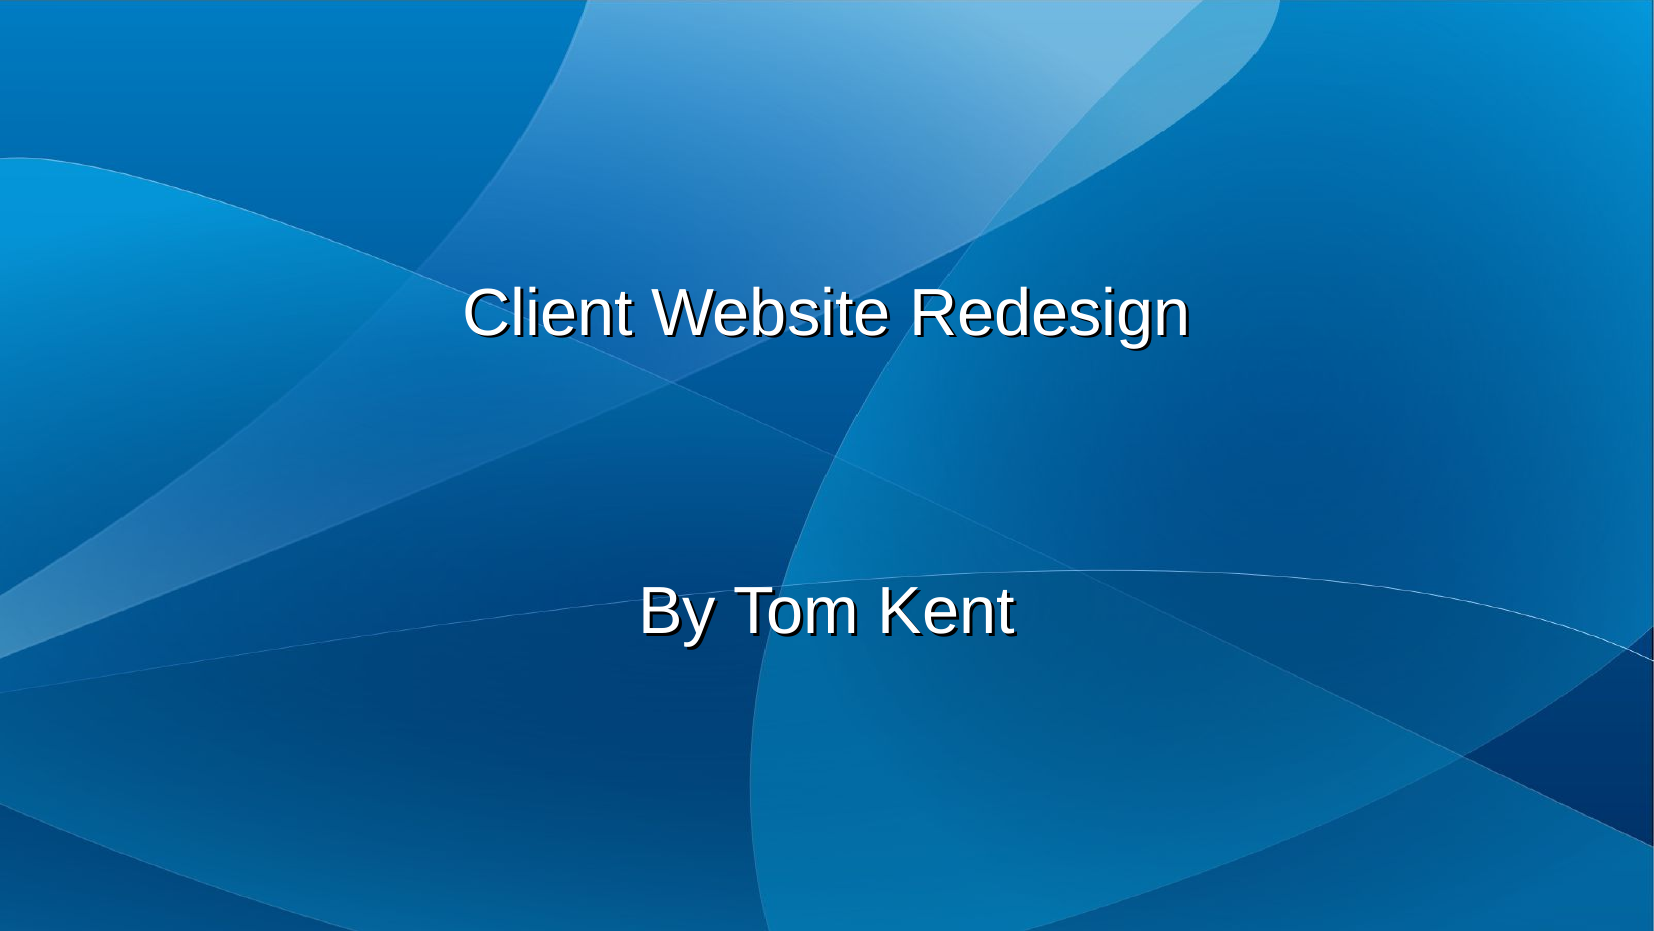

# Client Website Redesign
By Tom Kent